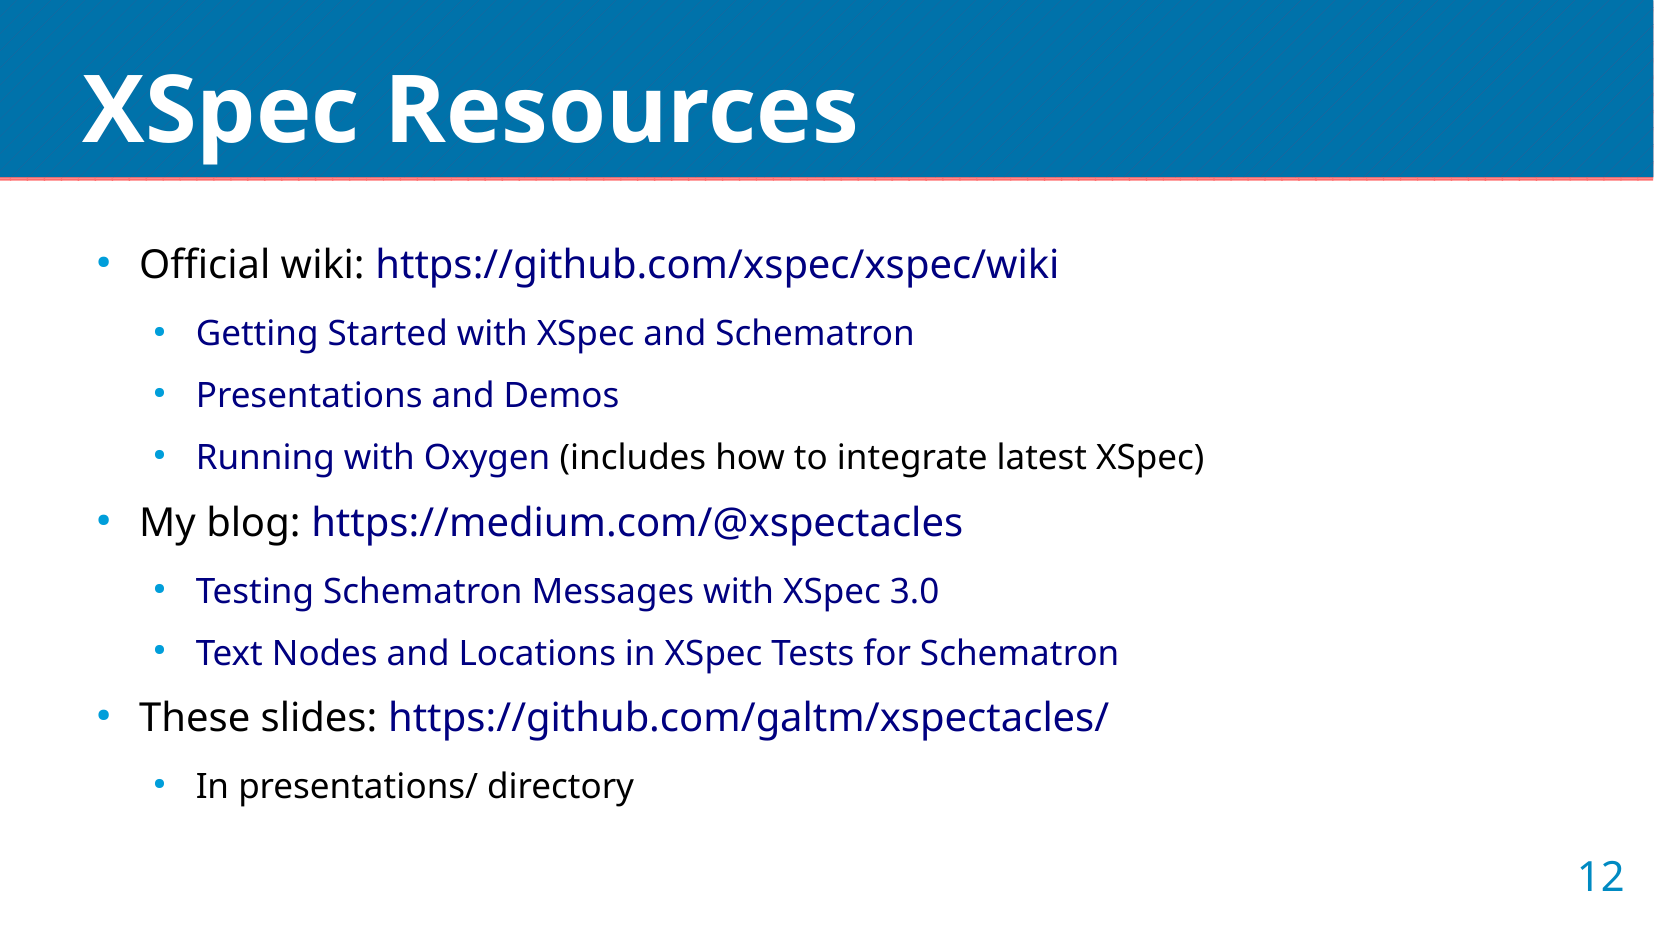

# XSpec Resources
Official wiki: https://github.com/xspec/xspec/wiki
Getting Started with XSpec and Schematron
Presentations and Demos
Running with Oxygen (includes how to integrate latest XSpec)
My blog: https://medium.com/@xspectacles
Testing Schematron Messages with XSpec 3.0
Text Nodes and Locations in XSpec Tests for Schematron
These slides: https://github.com/galtm/xspectacles/
In presentations/ directory